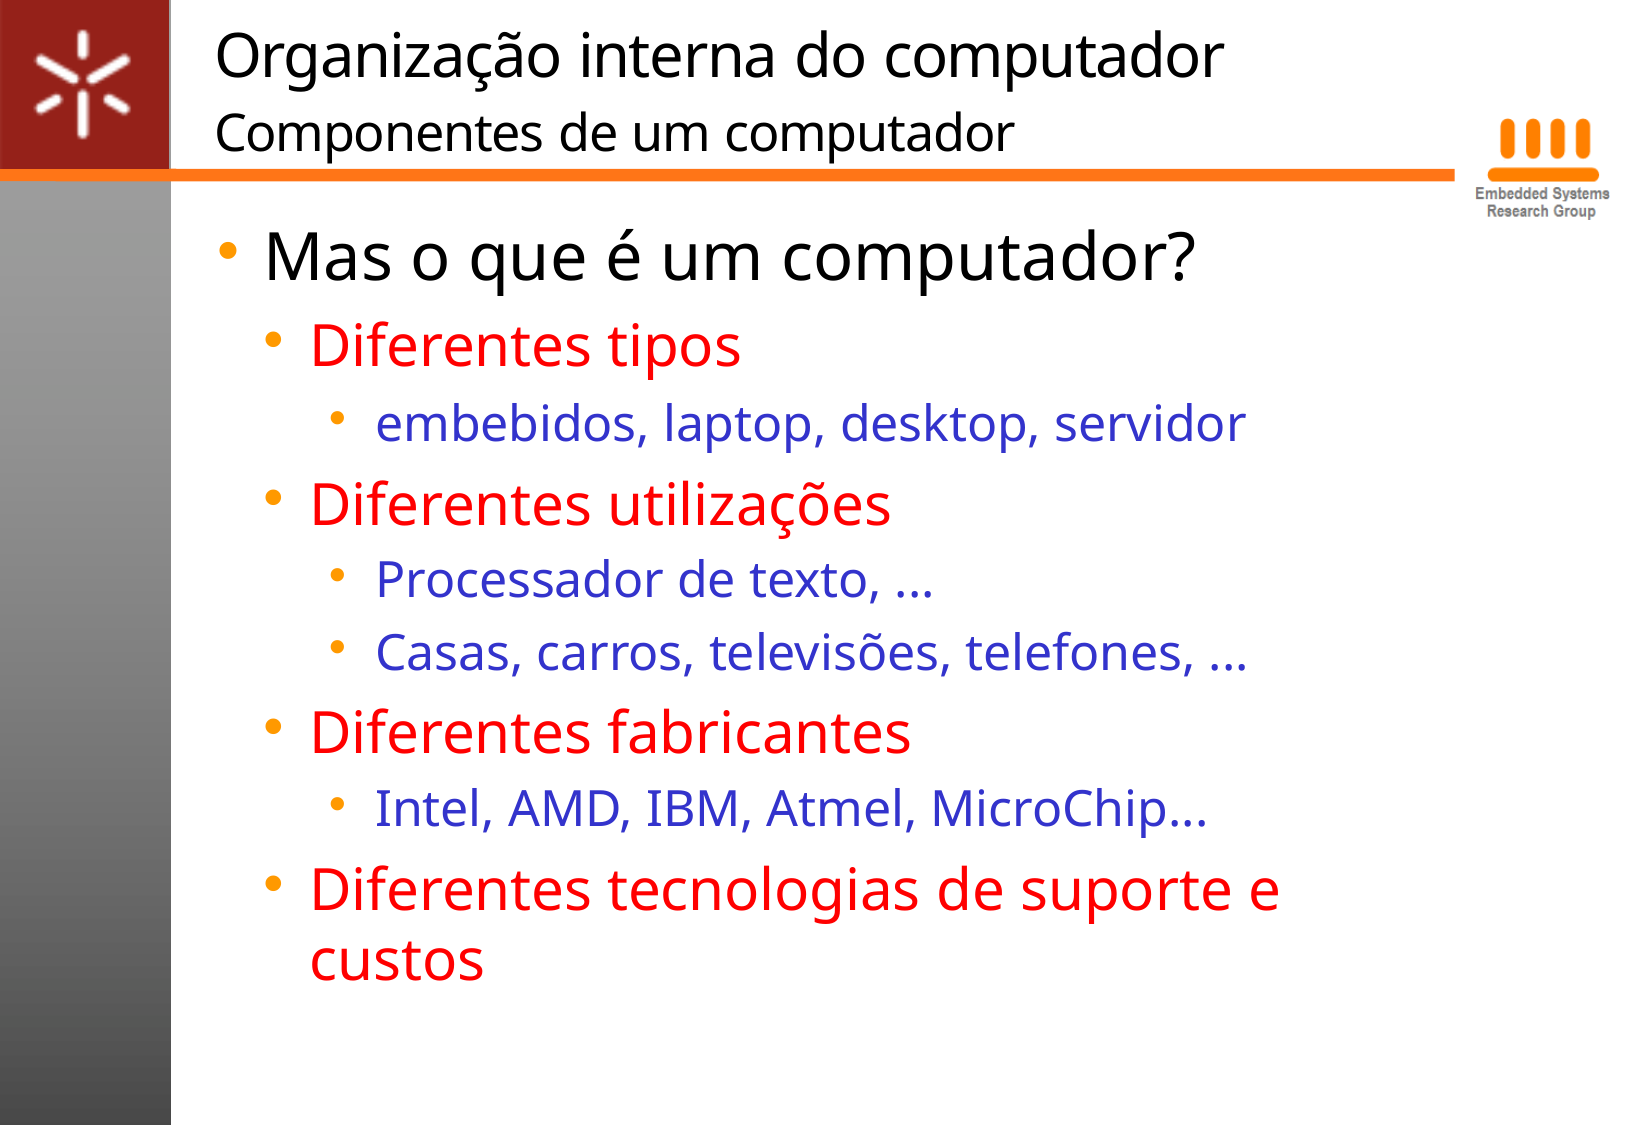

# Organização interna do computador Componentes de um computador
Mas o que é um computador?
Diferentes tipos
embebidos, laptop, desktop, servidor
Diferentes utilizações
Processador de texto, ...
Casas, carros, televisões, telefones, ...
Diferentes fabricantes
Intel, AMD, IBM, Atmel, MicroChip...
Diferentes tecnologias de suporte e custos